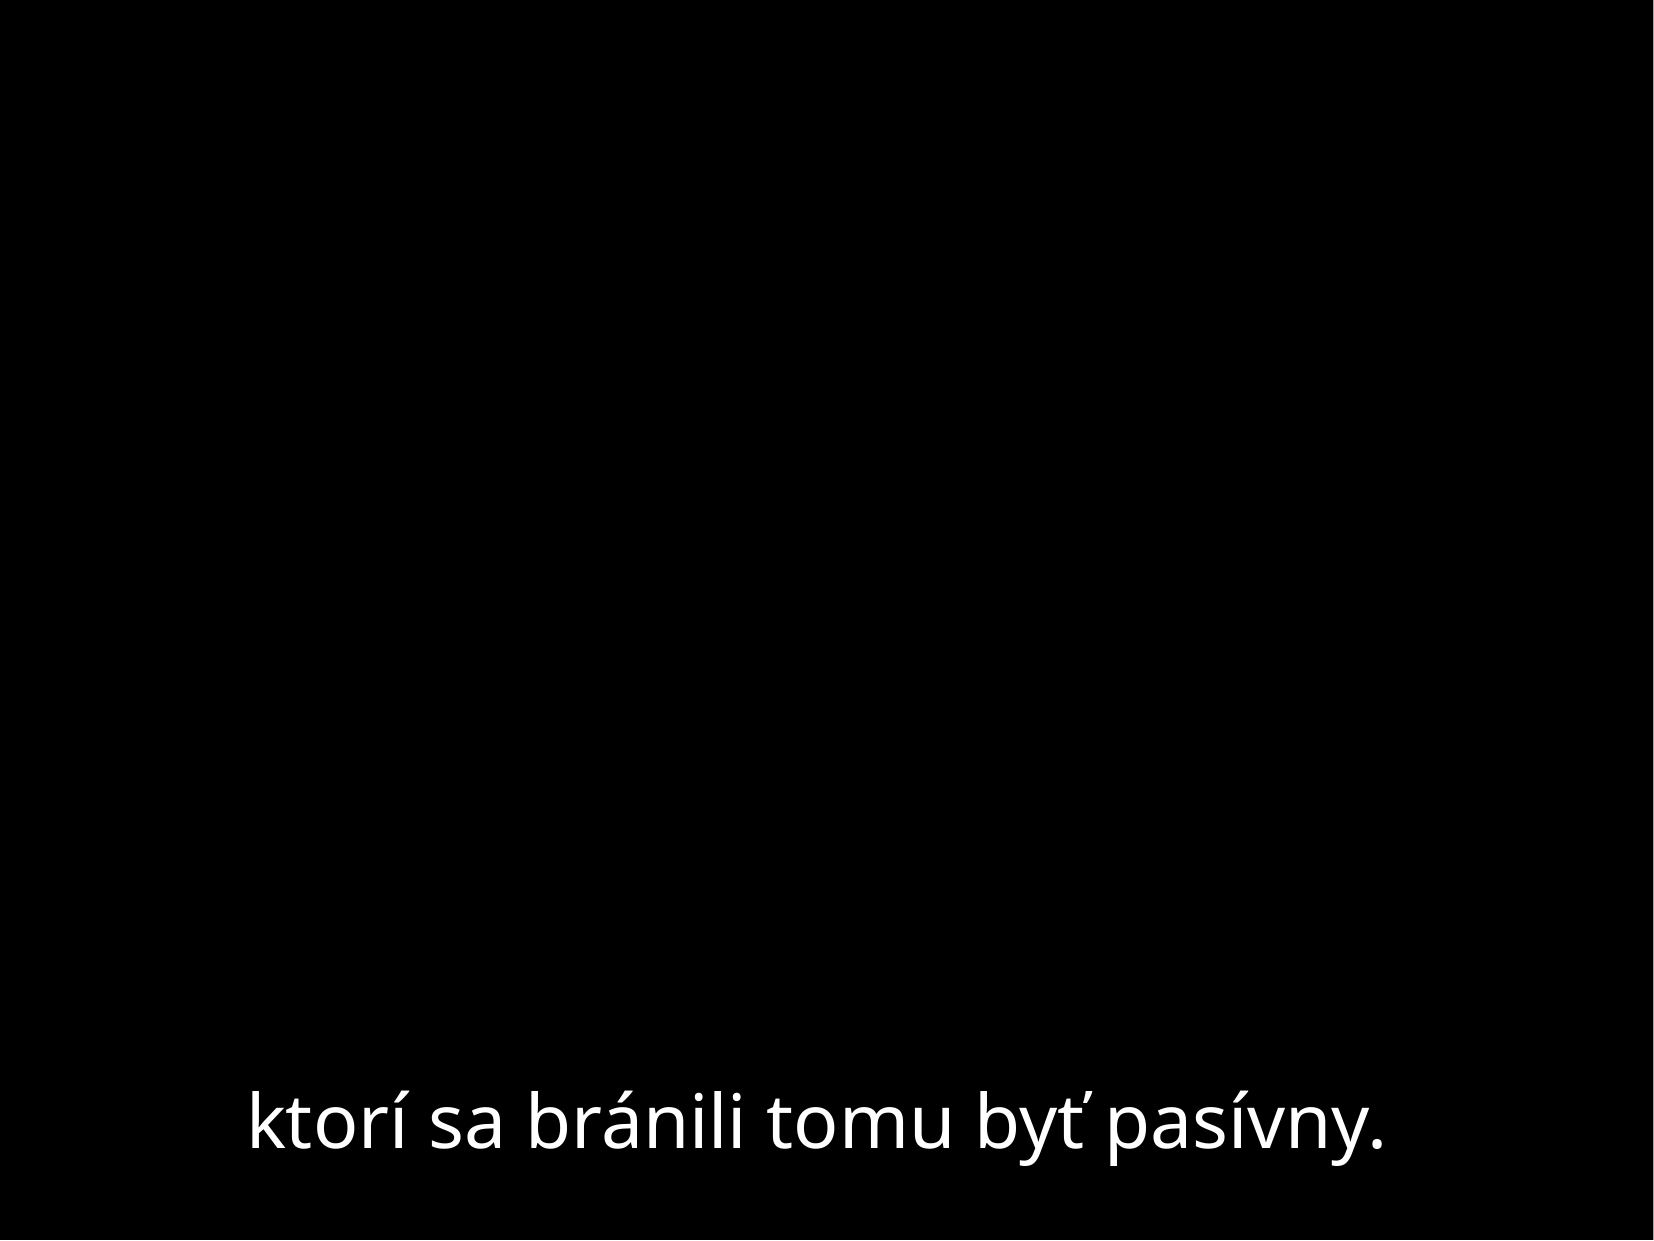

# ktorí sa bránili tomu byť pasívny.